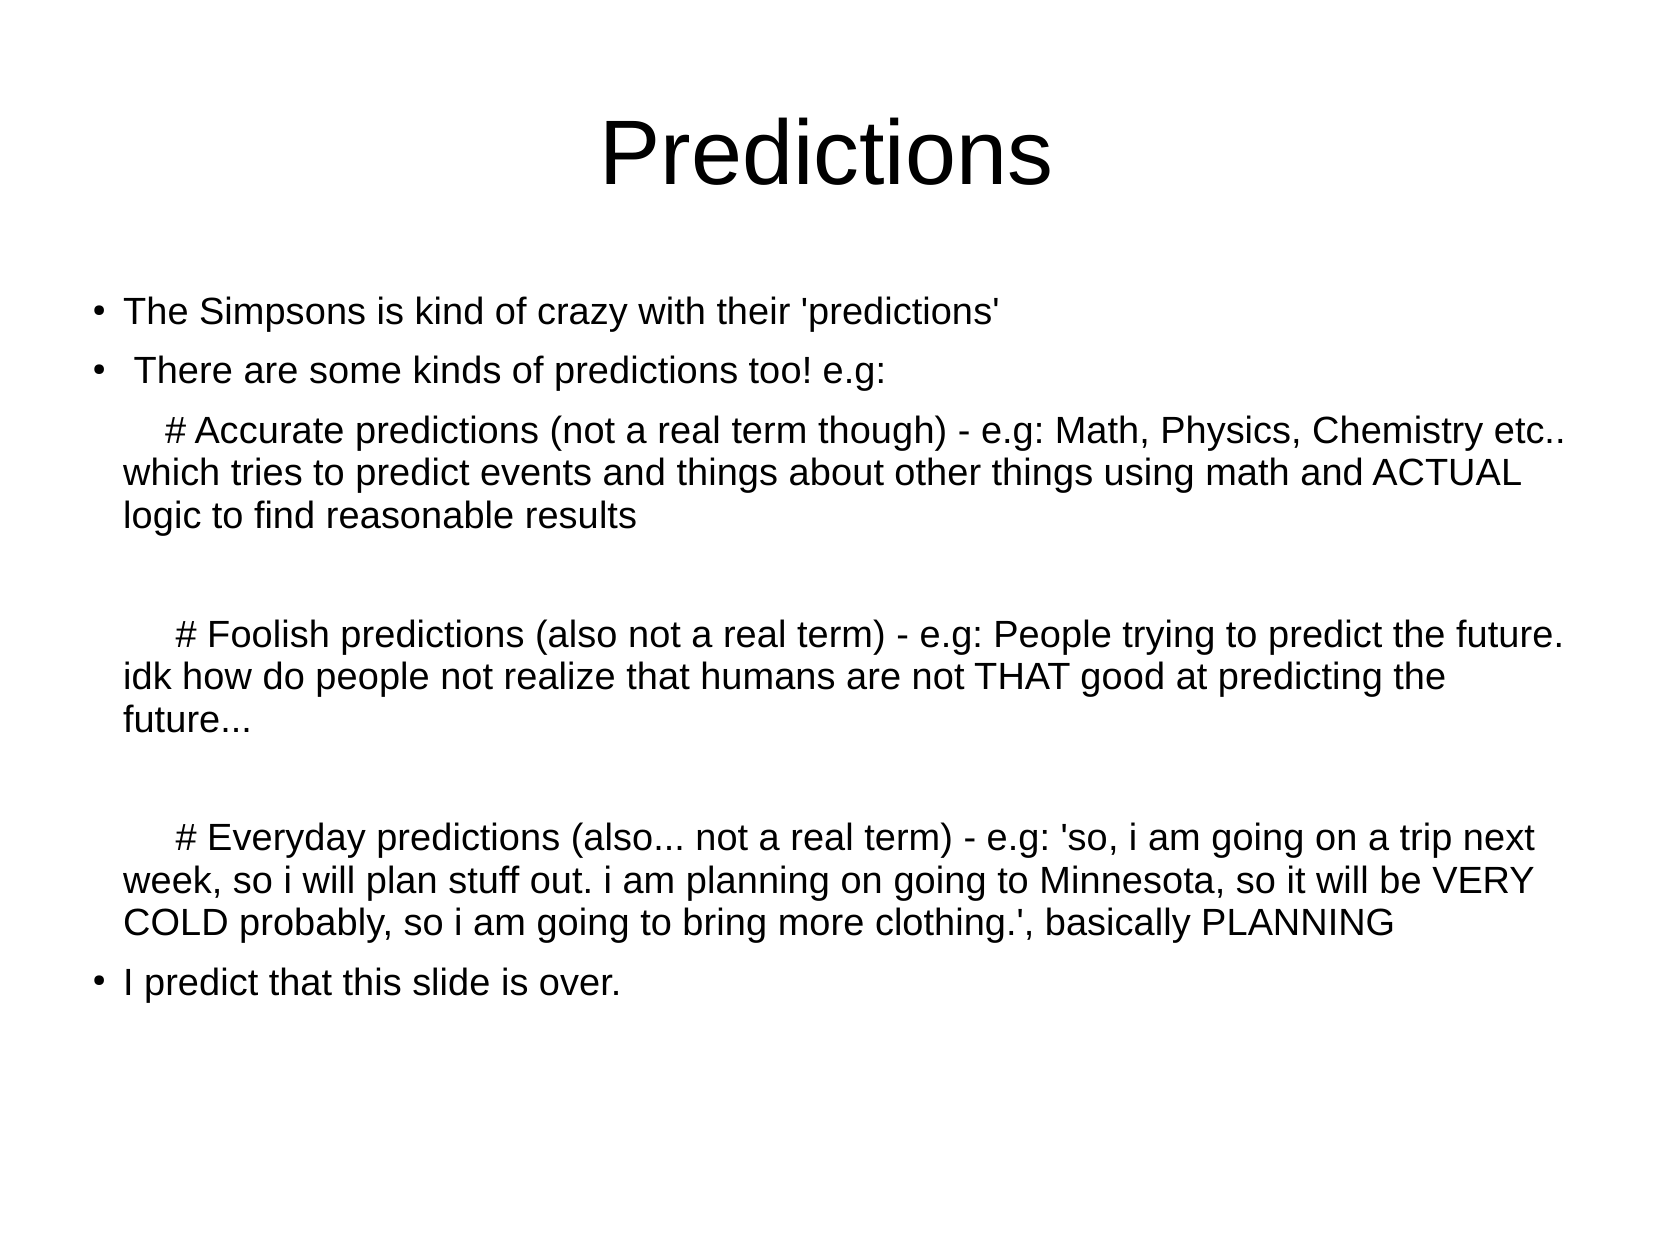

# Predictions
The Simpsons is kind of crazy with their 'predictions'
 There are some kinds of predictions too! e.g:
 # Accurate predictions (not a real term though) - e.g: Math, Physics, Chemistry etc.. which tries to predict events and things about other things using math and ACTUAL logic to find reasonable results
 # Foolish predictions (also not a real term) - e.g: People trying to predict the future. idk how do people not realize that humans are not THAT good at predicting the future...
 # Everyday predictions (also... not a real term) - e.g: 'so, i am going on a trip next week, so i will plan stuff out. i am planning on going to Minnesota, so it will be VERY COLD probably, so i am going to bring more clothing.', basically PLANNING
I predict that this slide is over.